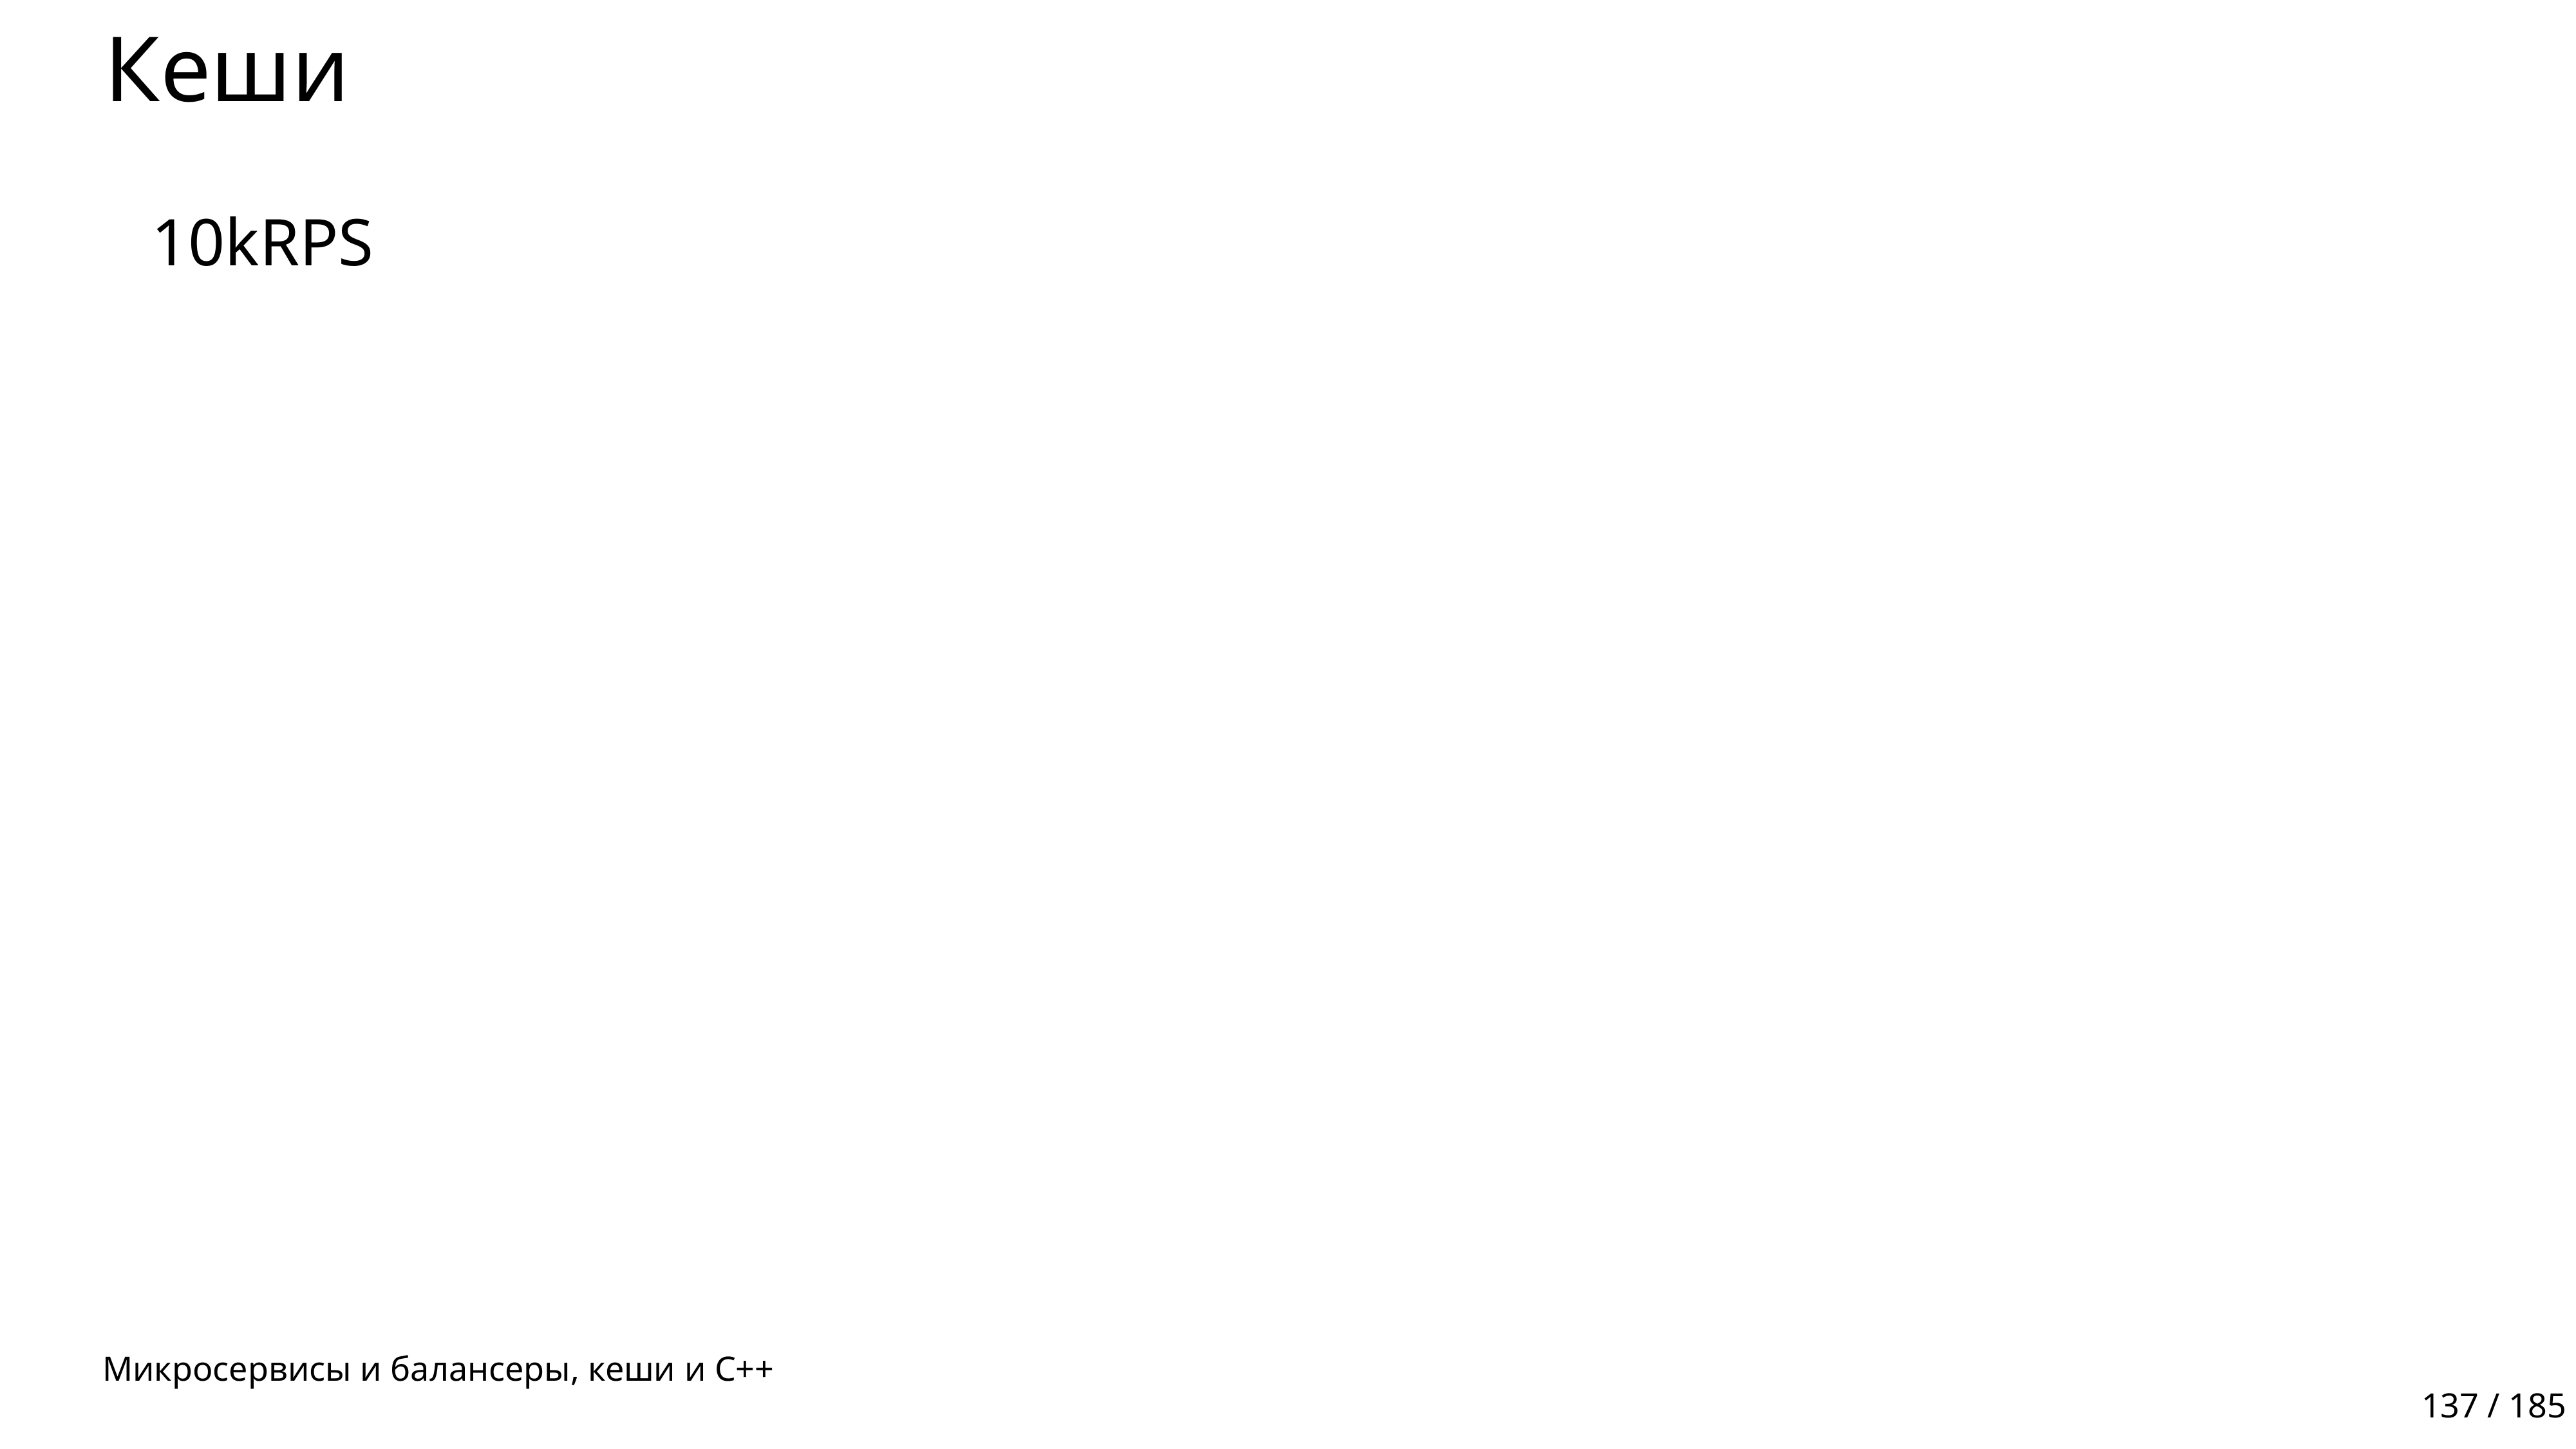

Кеши
# 10kRPS
Микросервисы и балансеры, кеши и C++